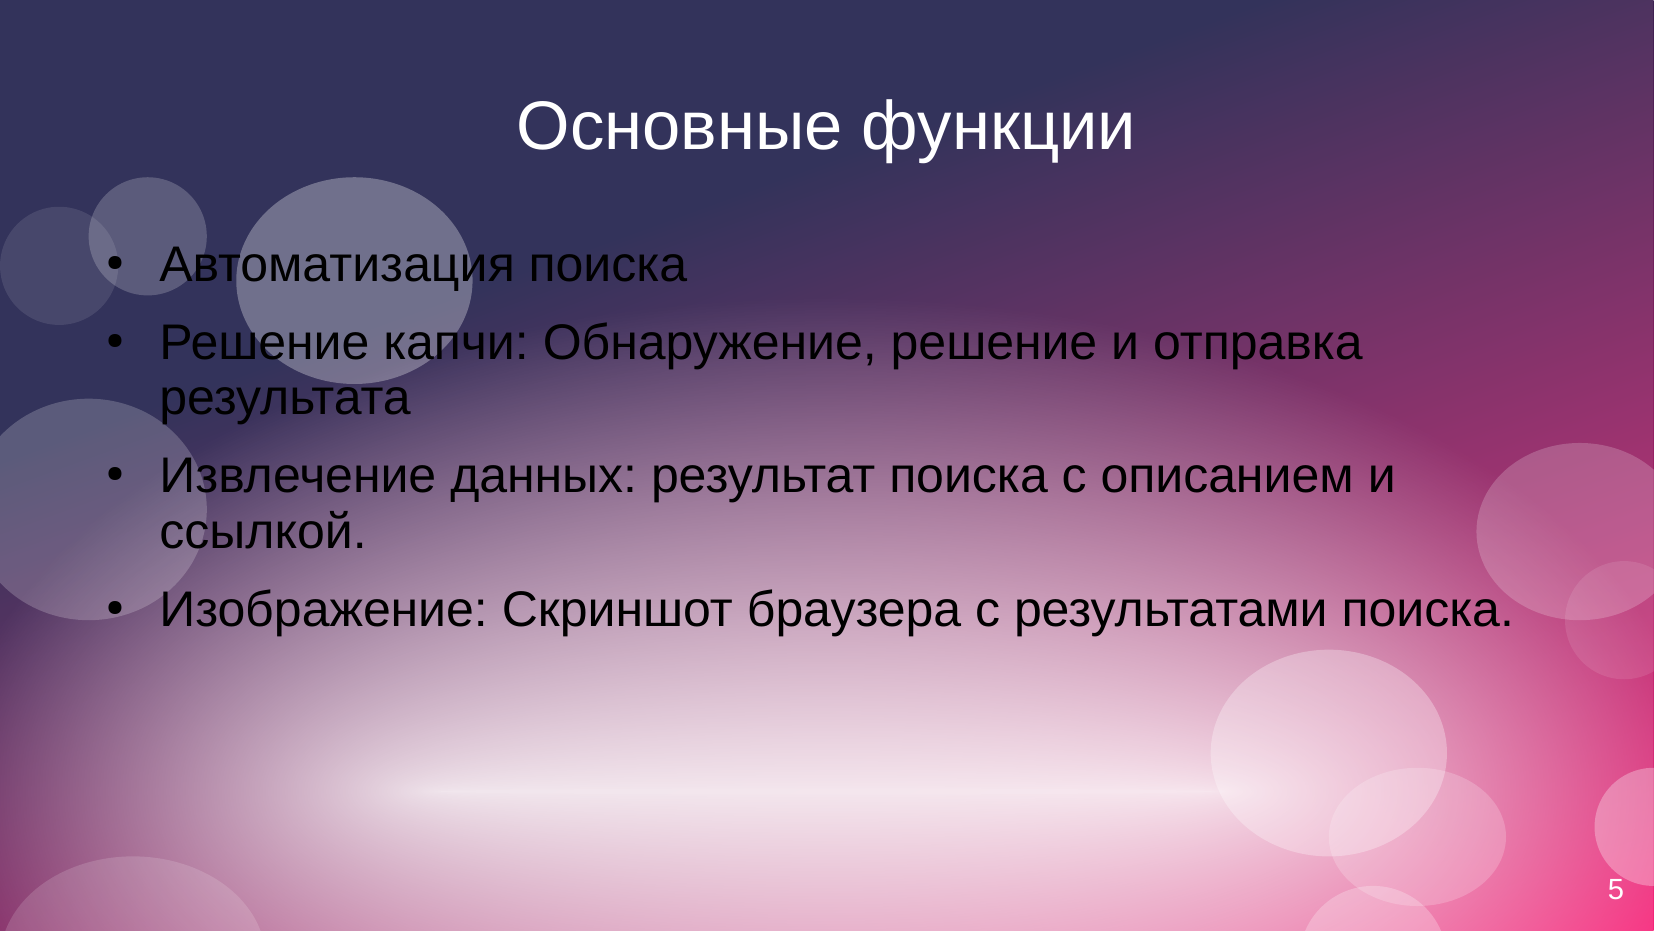

# Основные функции
Автоматизация поиска
Решение капчи: Обнаружение, решение и отправка результата
Извлечение данных: результат поиска с описанием и ссылкой.
Изображение: Скриншот браузера с результатами поиска.